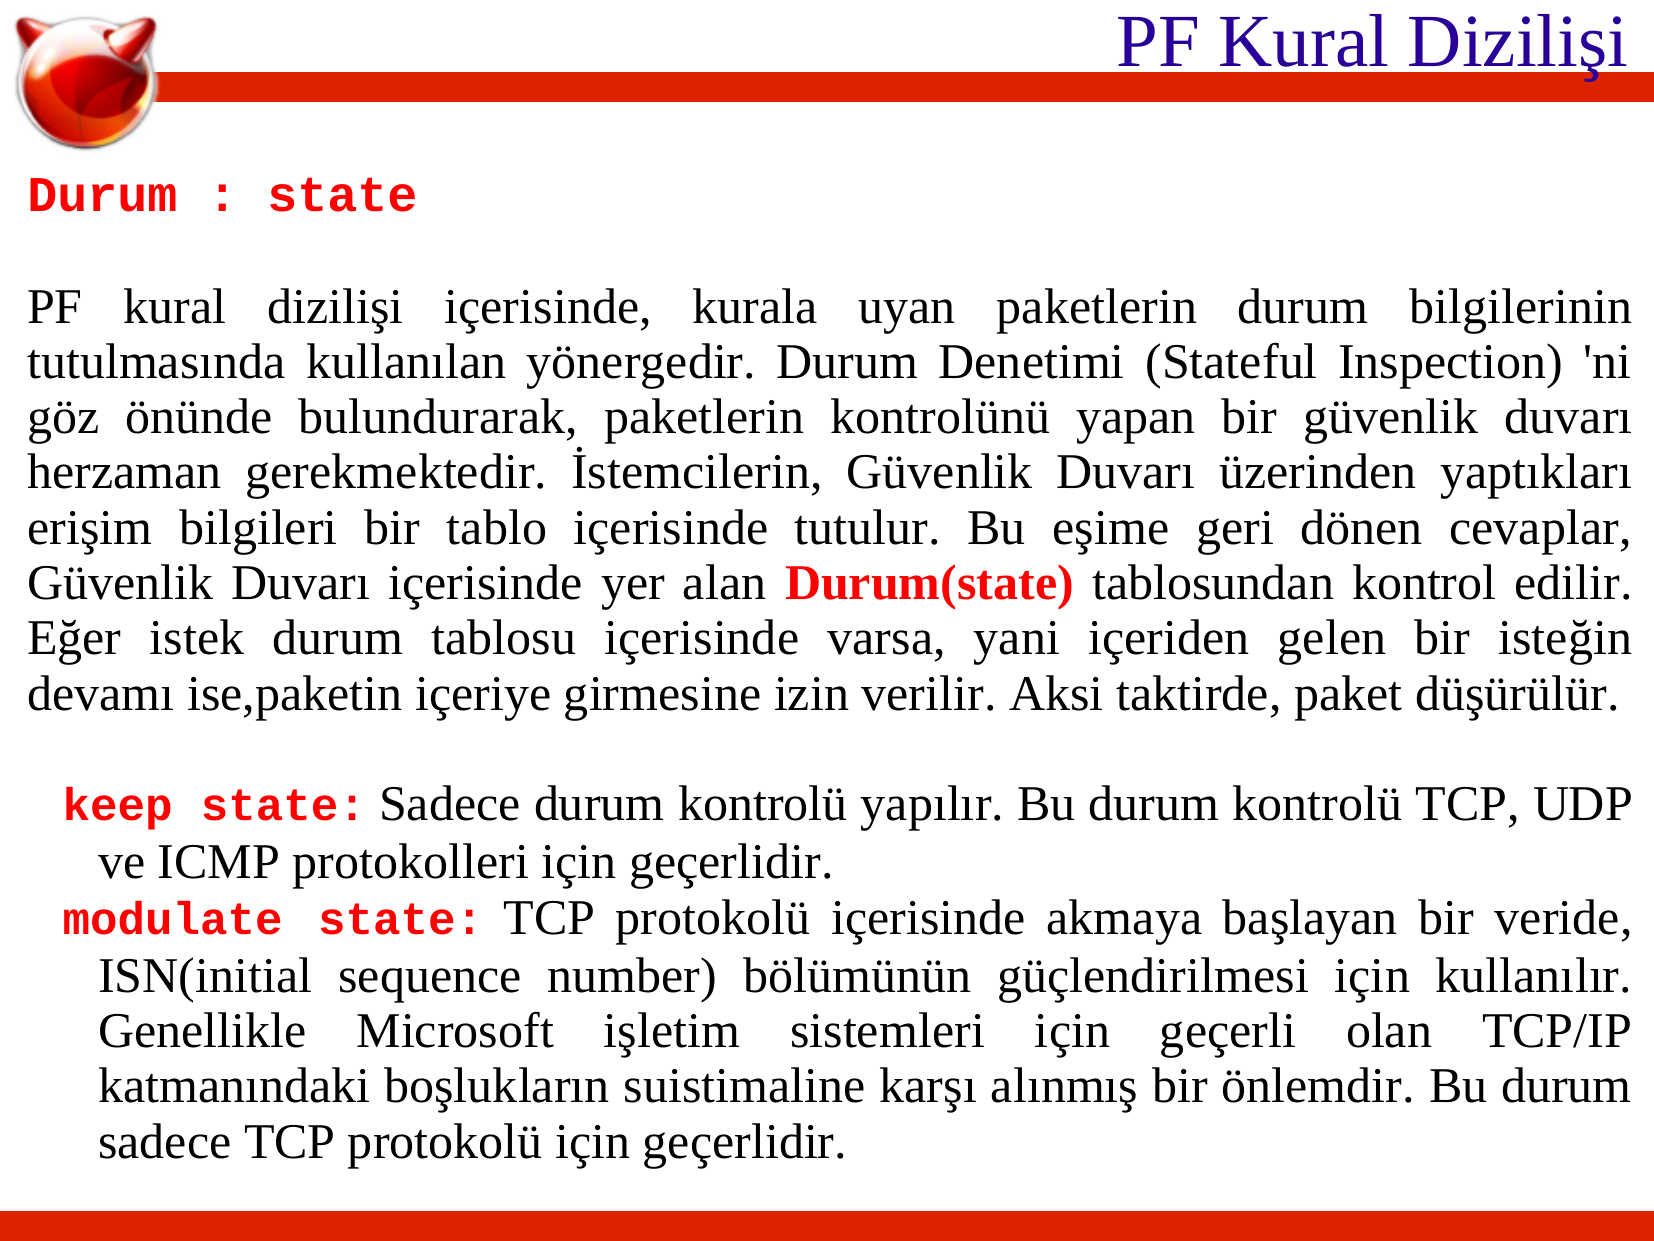

PF Kural Dizilişi
Durum : state
PF kural dizilişi içerisinde, kurala uyan paketlerin durum bilgilerinin tutulmasında kullanılan yönergedir. Durum Denetimi (Stateful Inspection) 'ni göz önünde bulundurarak, paketlerin kontrolünü yapan bir güvenlik duvarı herzaman gerekmektedir. İstemcilerin, Güvenlik Duvarı üzerinden yaptıkları erişim bilgileri bir tablo içerisinde tutulur. Bu eşime geri dönen cevaplar, Güvenlik Duvarı içerisinde yer alan Durum(state) tablosundan kontrol edilir. Eğer istek durum tablosu içerisinde varsa, yani içeriden gelen bir isteğin devamı ise,paketin içeriye girmesine izin verilir. Aksi taktirde, paket düşürülür.
keep state: Sadece durum kontrolü yapılır. Bu durum kontrolü TCP, UDP ve ICMP protokolleri için geçerlidir.
modulate state: TCP protokolü içerisinde akmaya başlayan bir veride, ISN(initial sequence number) bölümünün güçlendirilmesi için kullanılır. Genellikle Microsoft işletim sistemleri için geçerli olan TCP/IP katmanındaki boşlukların suistimaline karşı alınmış bir önlemdir. Bu durum sadece TCP protokolü için geçerlidir.